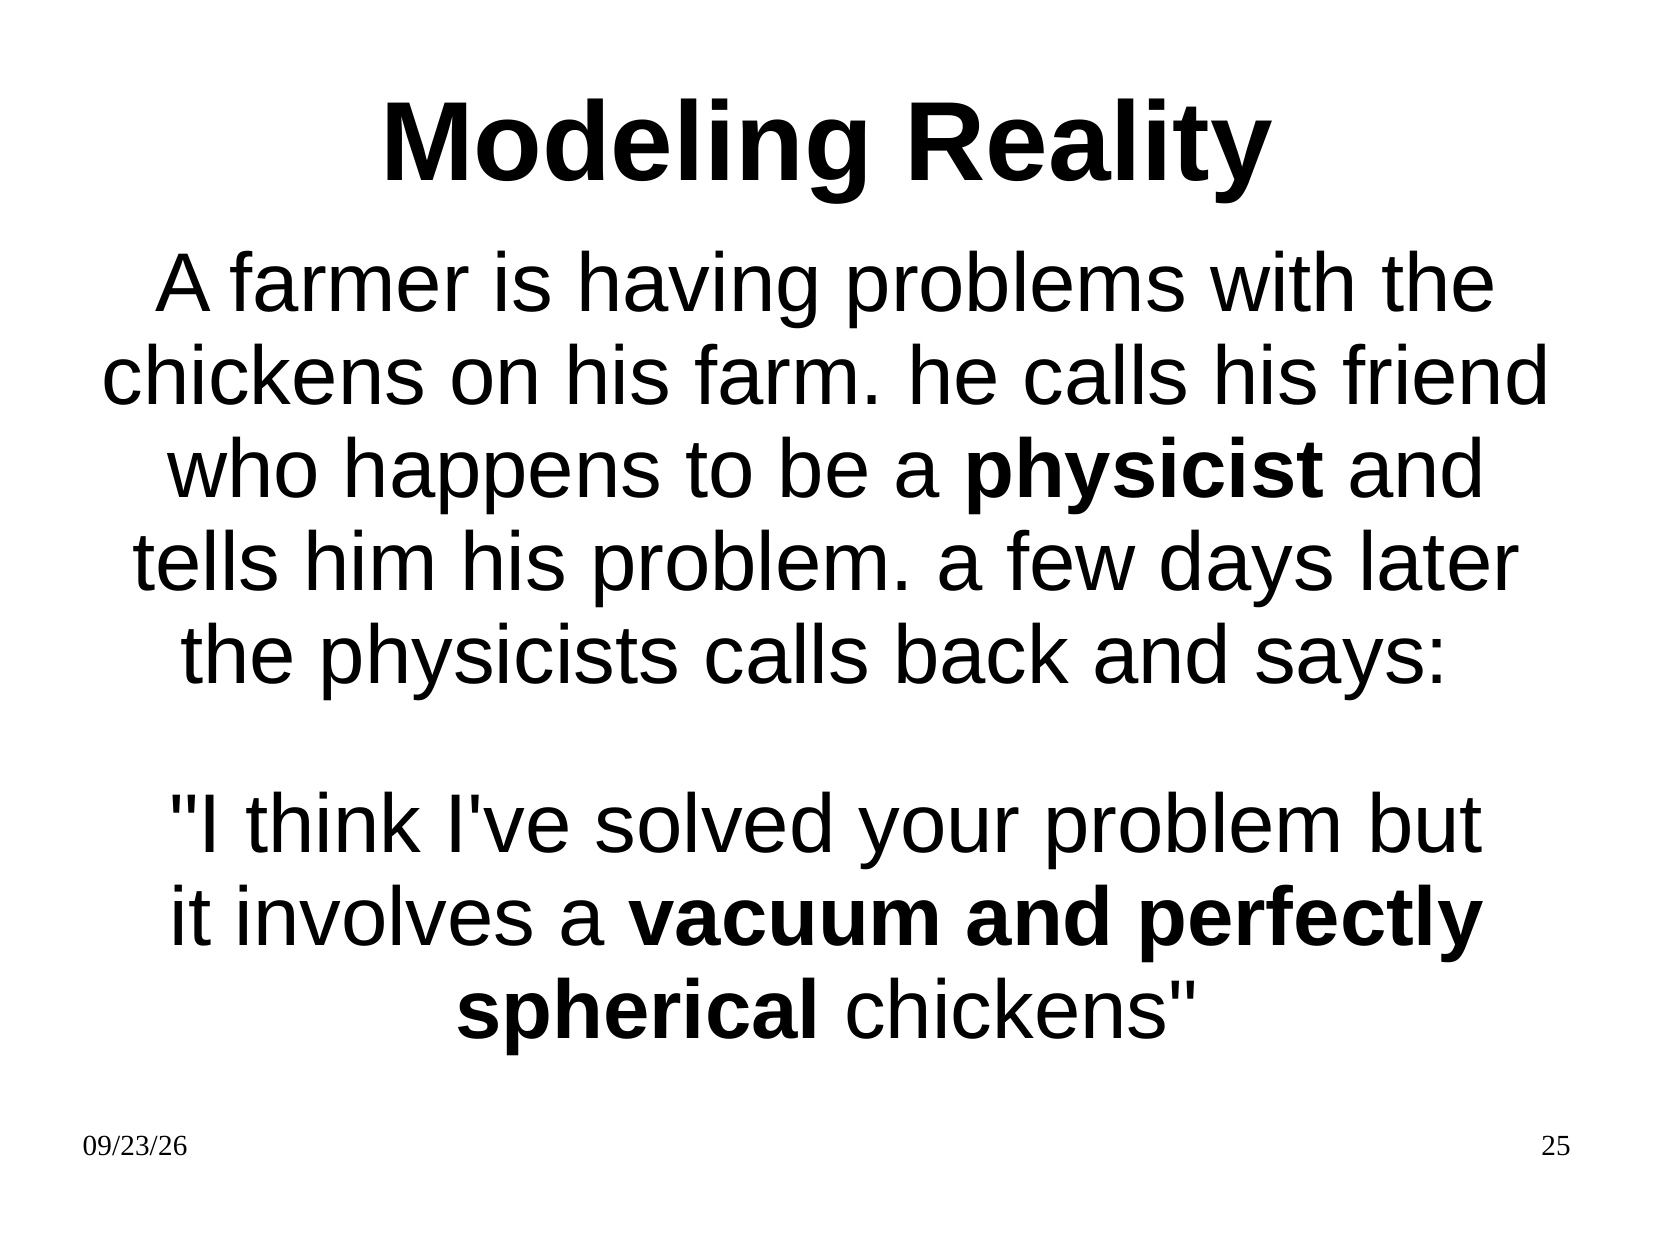

# Modeling Reality
A farmer is having problems with the chickens on his farm. he calls his friend who happens to be a physicist and tells him his problem. a few days later the physicists calls back and says:
"I think I've solved your problem but
it involves a vacuum and perfectly spherical chickens"
25